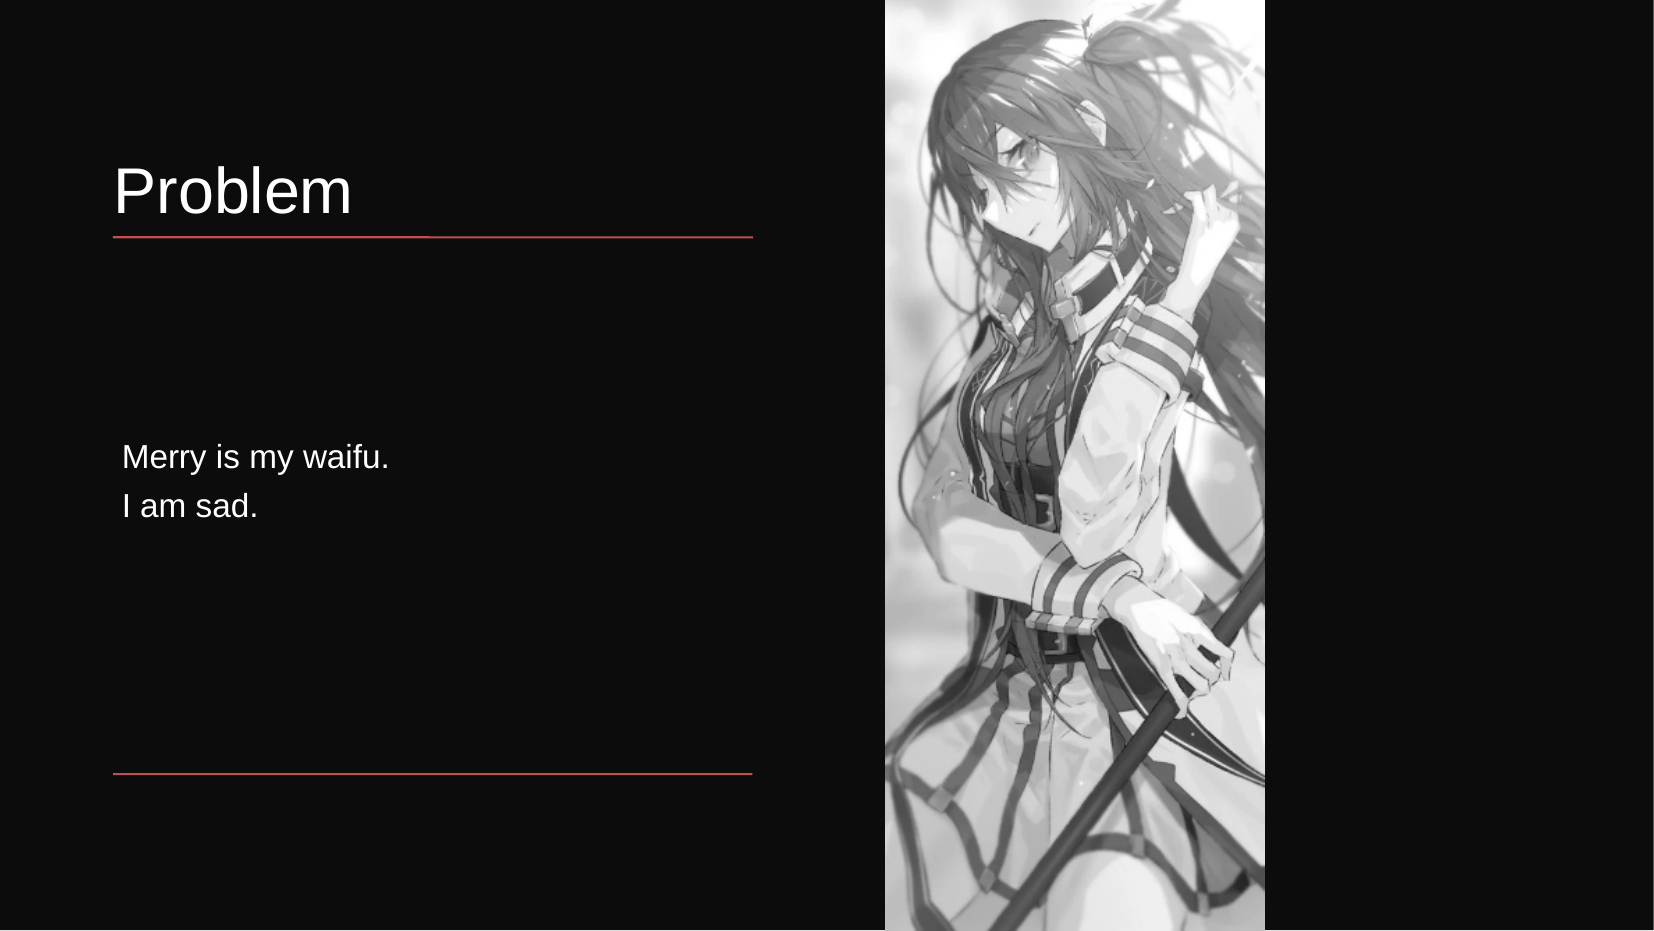

# Problem
Merry is my waifu.
I am sad.